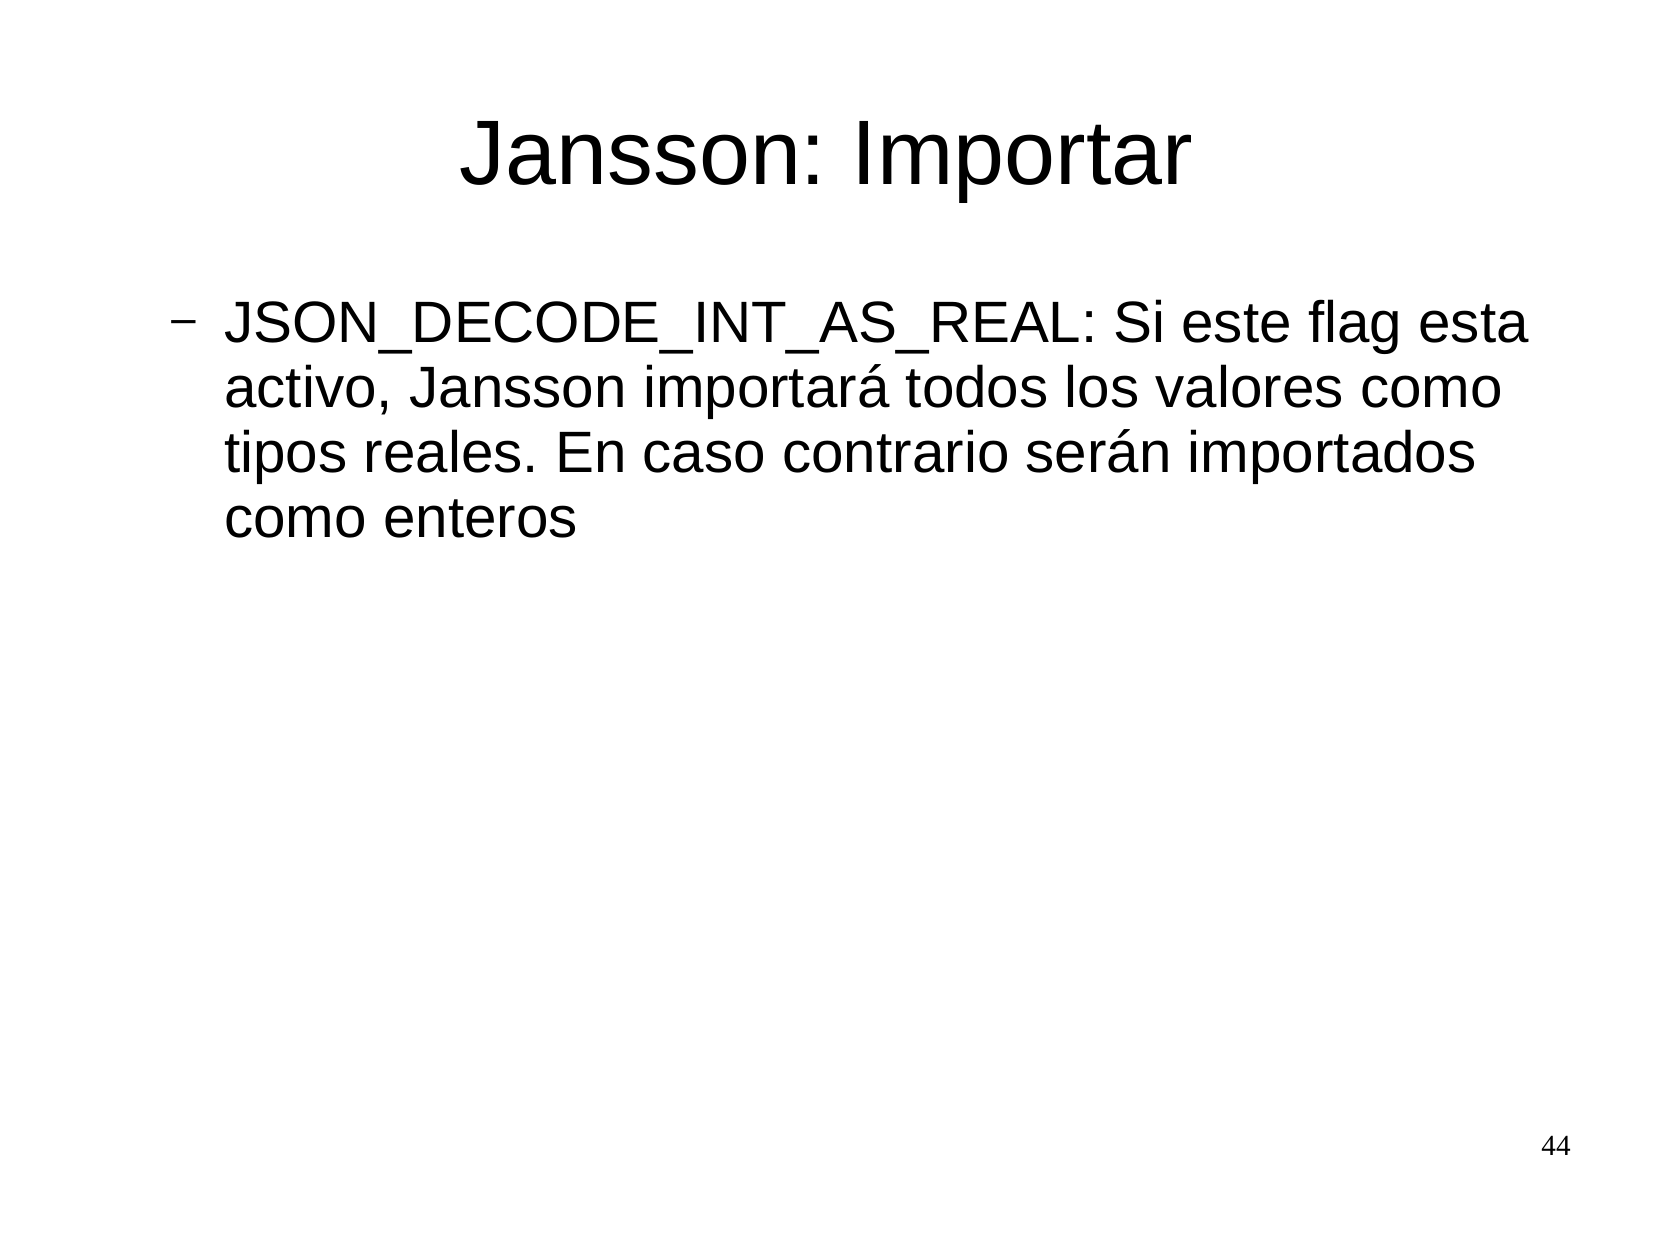

# Jansson: Importar
JSON_DECODE_INT_AS_REAL: Si este flag esta activo, Jansson importará todos los valores como tipos reales. En caso contrario serán importados como enteros
44